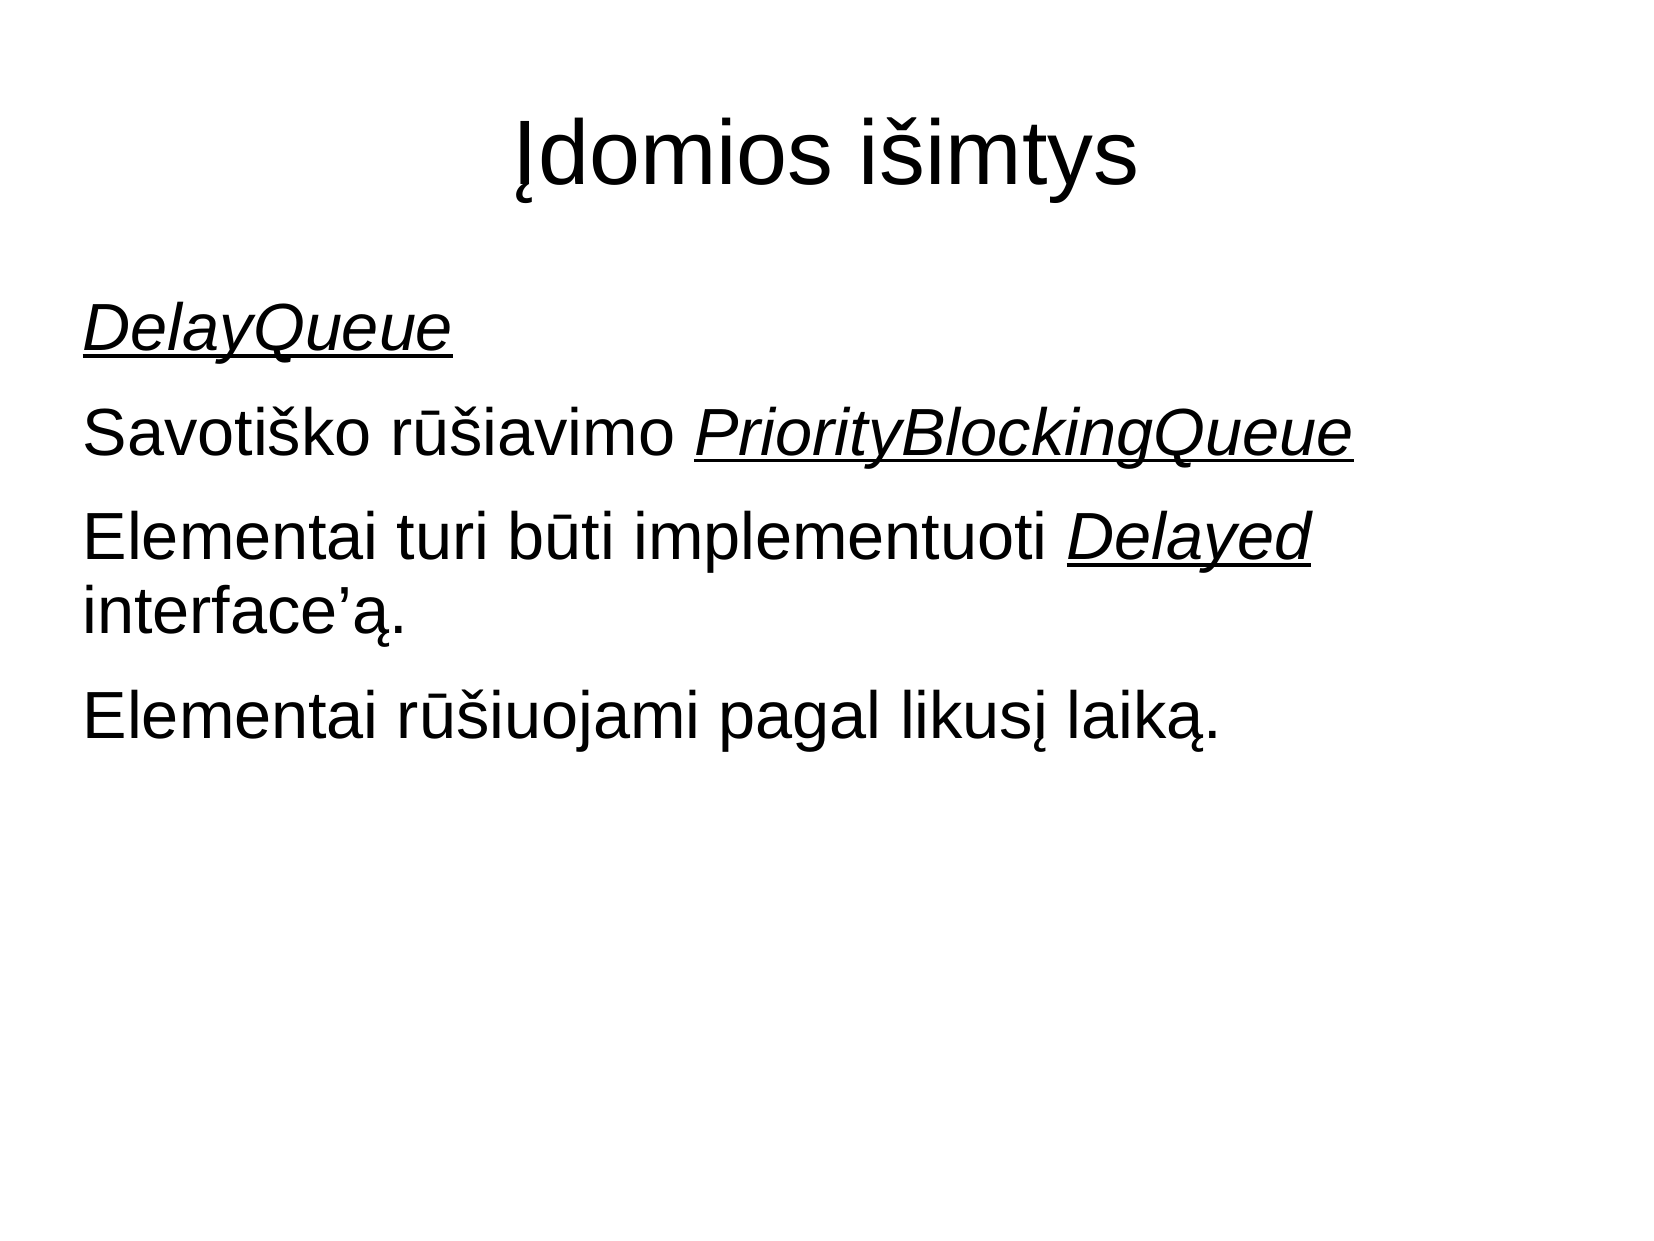

# Įdomios išimtys
DelayQueue
Savotiško rūšiavimo PriorityBlockingQueue
Elementai turi būti implementuoti Delayed interface’ą.
Elementai rūšiuojami pagal likusį laiką.